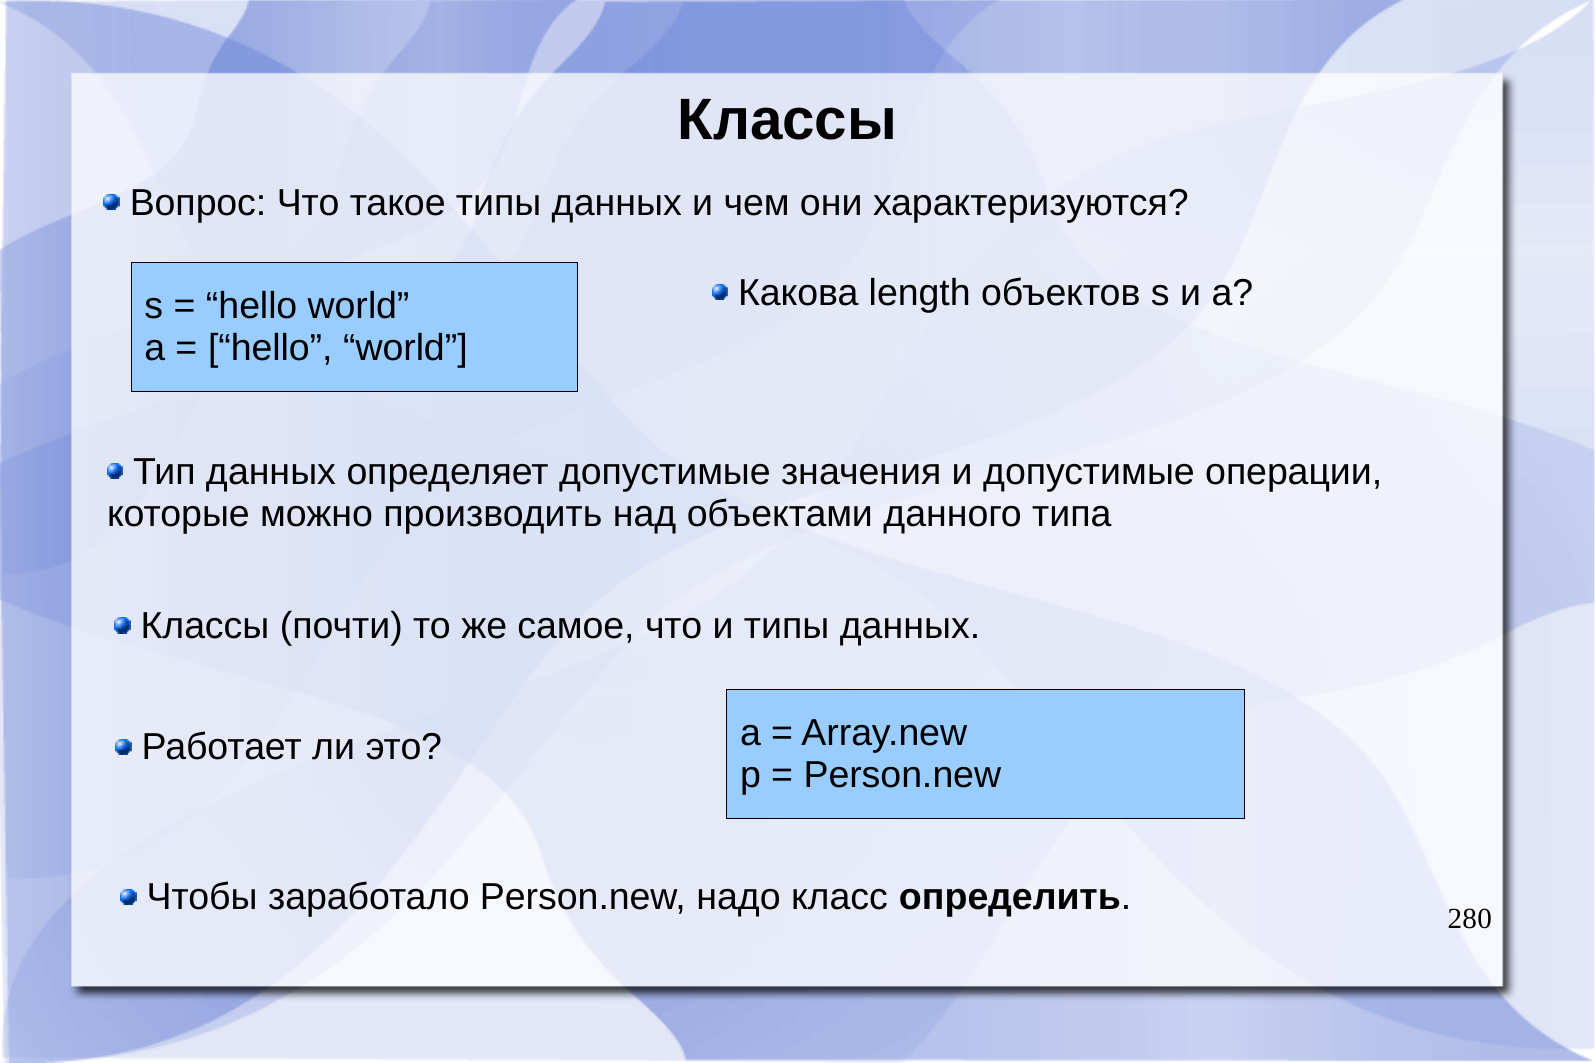

# Классы
 Вопрос: Что такое типы данных и чем они характеризуются?
s = “hello world”
a = [“hello”, “world”]
 Какова length объектов s и a?
 Тип данных определяет допустимые значения и допустимые операции, которые можно производить над объектами данного типа
 Классы (почти) то же самое, что и типы данных.
a = Array.new
p = Person.new
 Работает ли это?
 Чтобы заработало Person.new, надо класс определить.
280